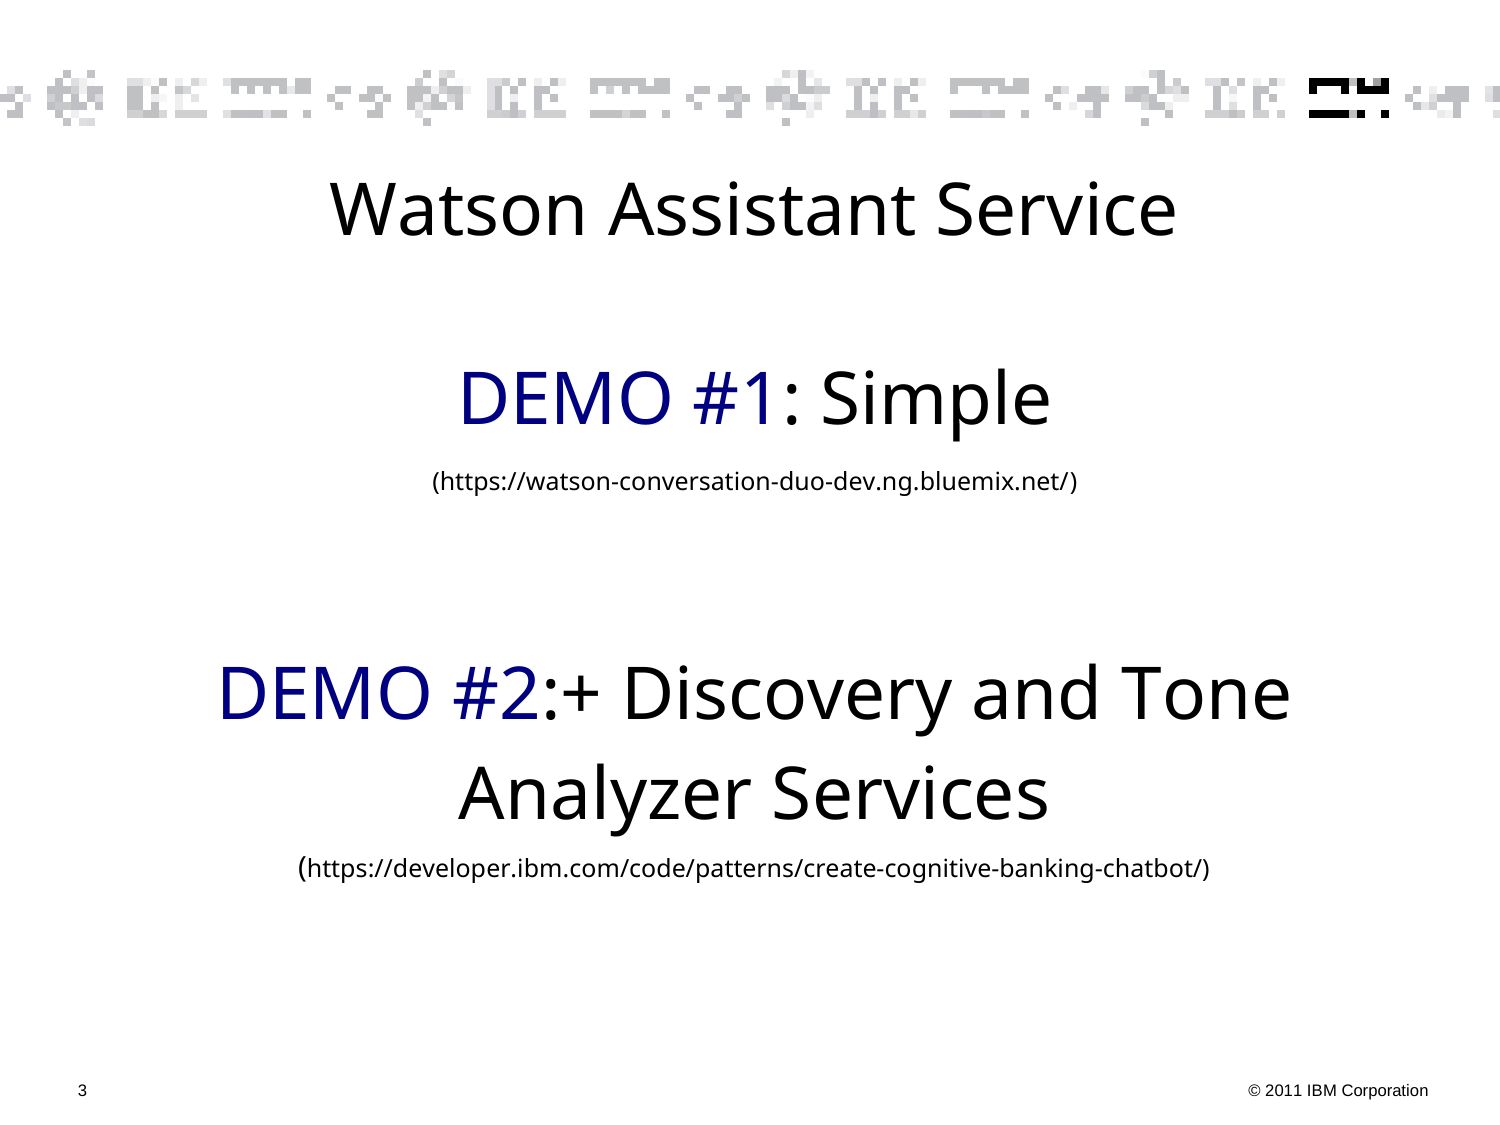

# Watson Assistant Service
DEMO #1: Simple
(https://watson-conversation-duo-dev.ng.bluemix.net/)
DEMO #2:+ Discovery and Tone Analyzer Services
(https://developer.ibm.com/code/patterns/create-cognitive-banking-chatbot/)
3